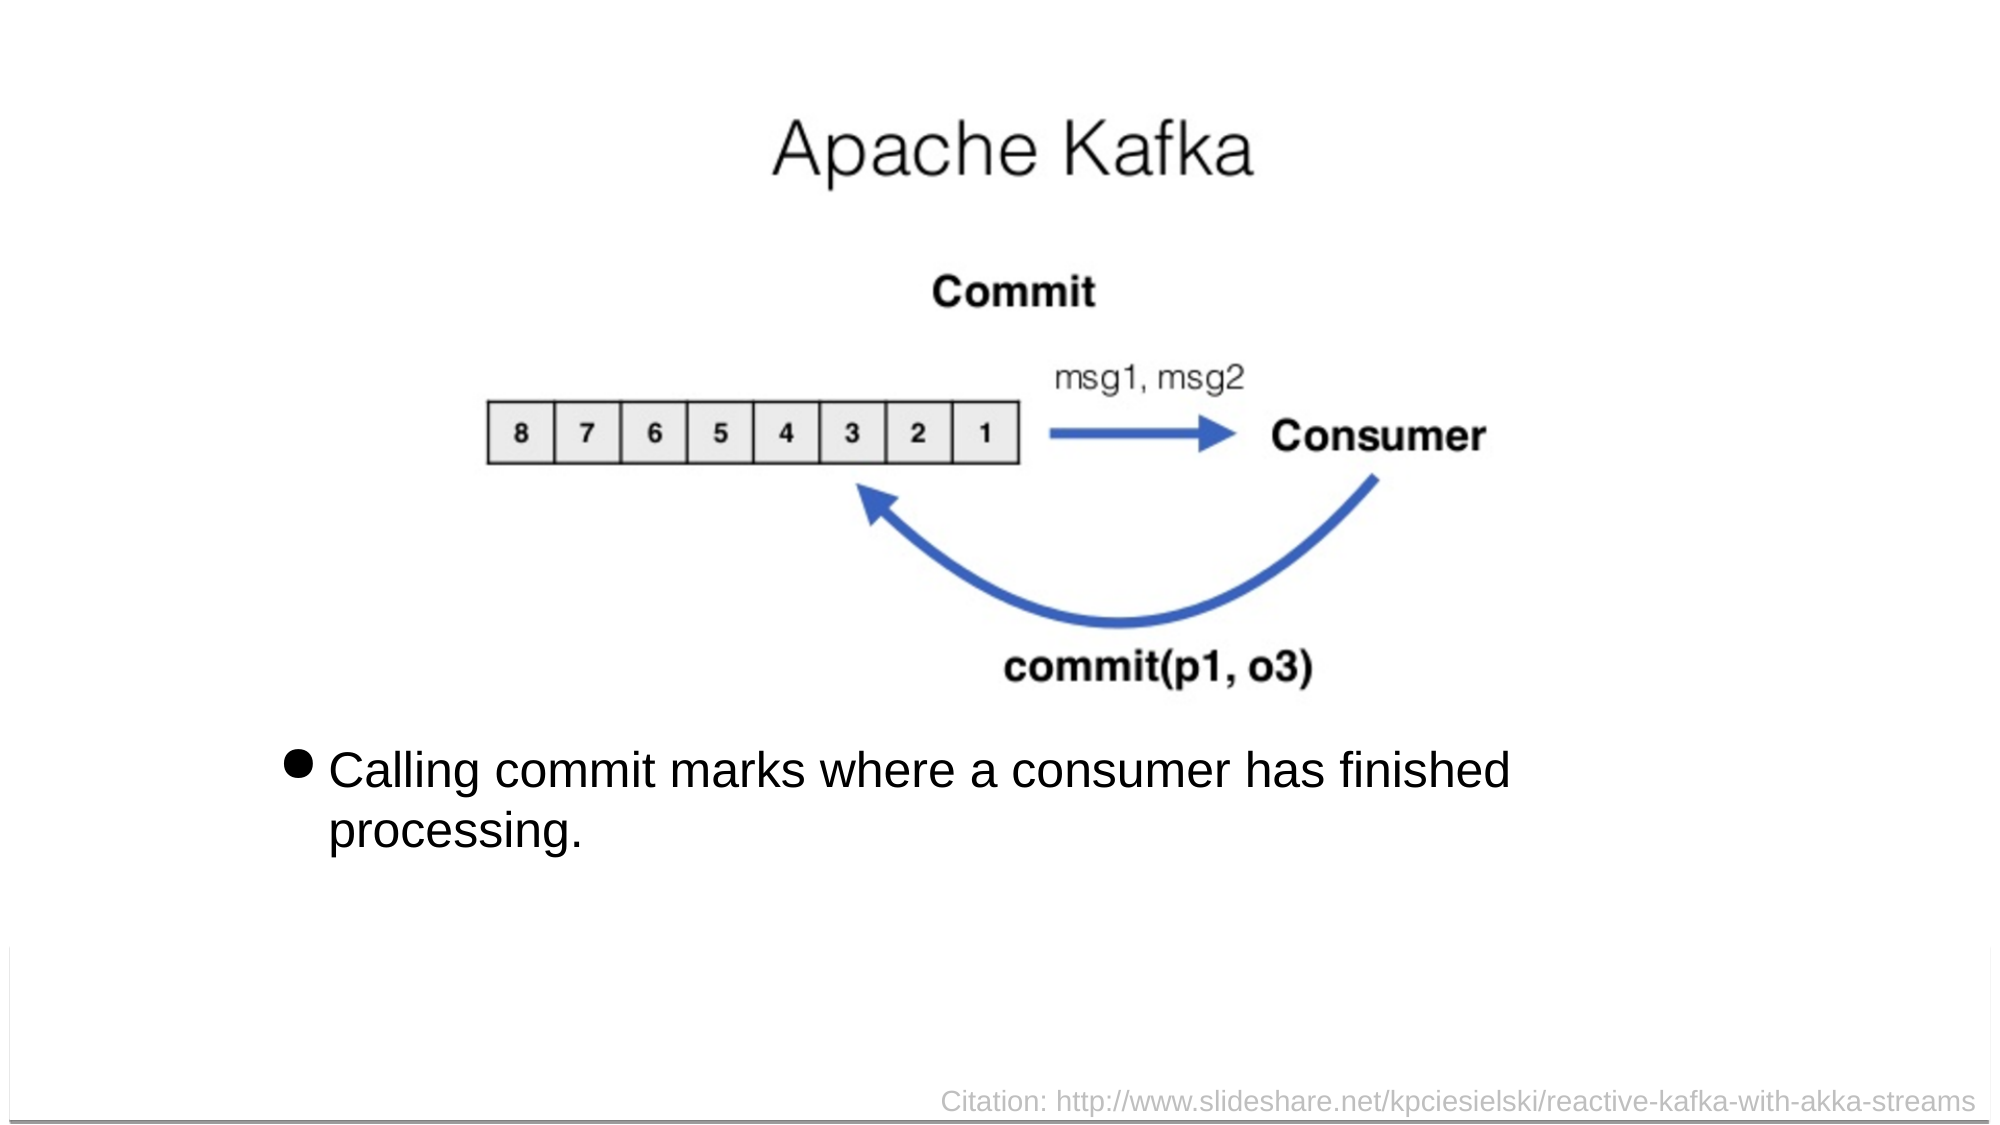

Calling commit marks where a consumer has finished processing.
Citation: http://www.slideshare.net/kpciesielski/reactive-kafka-with-akka-streams